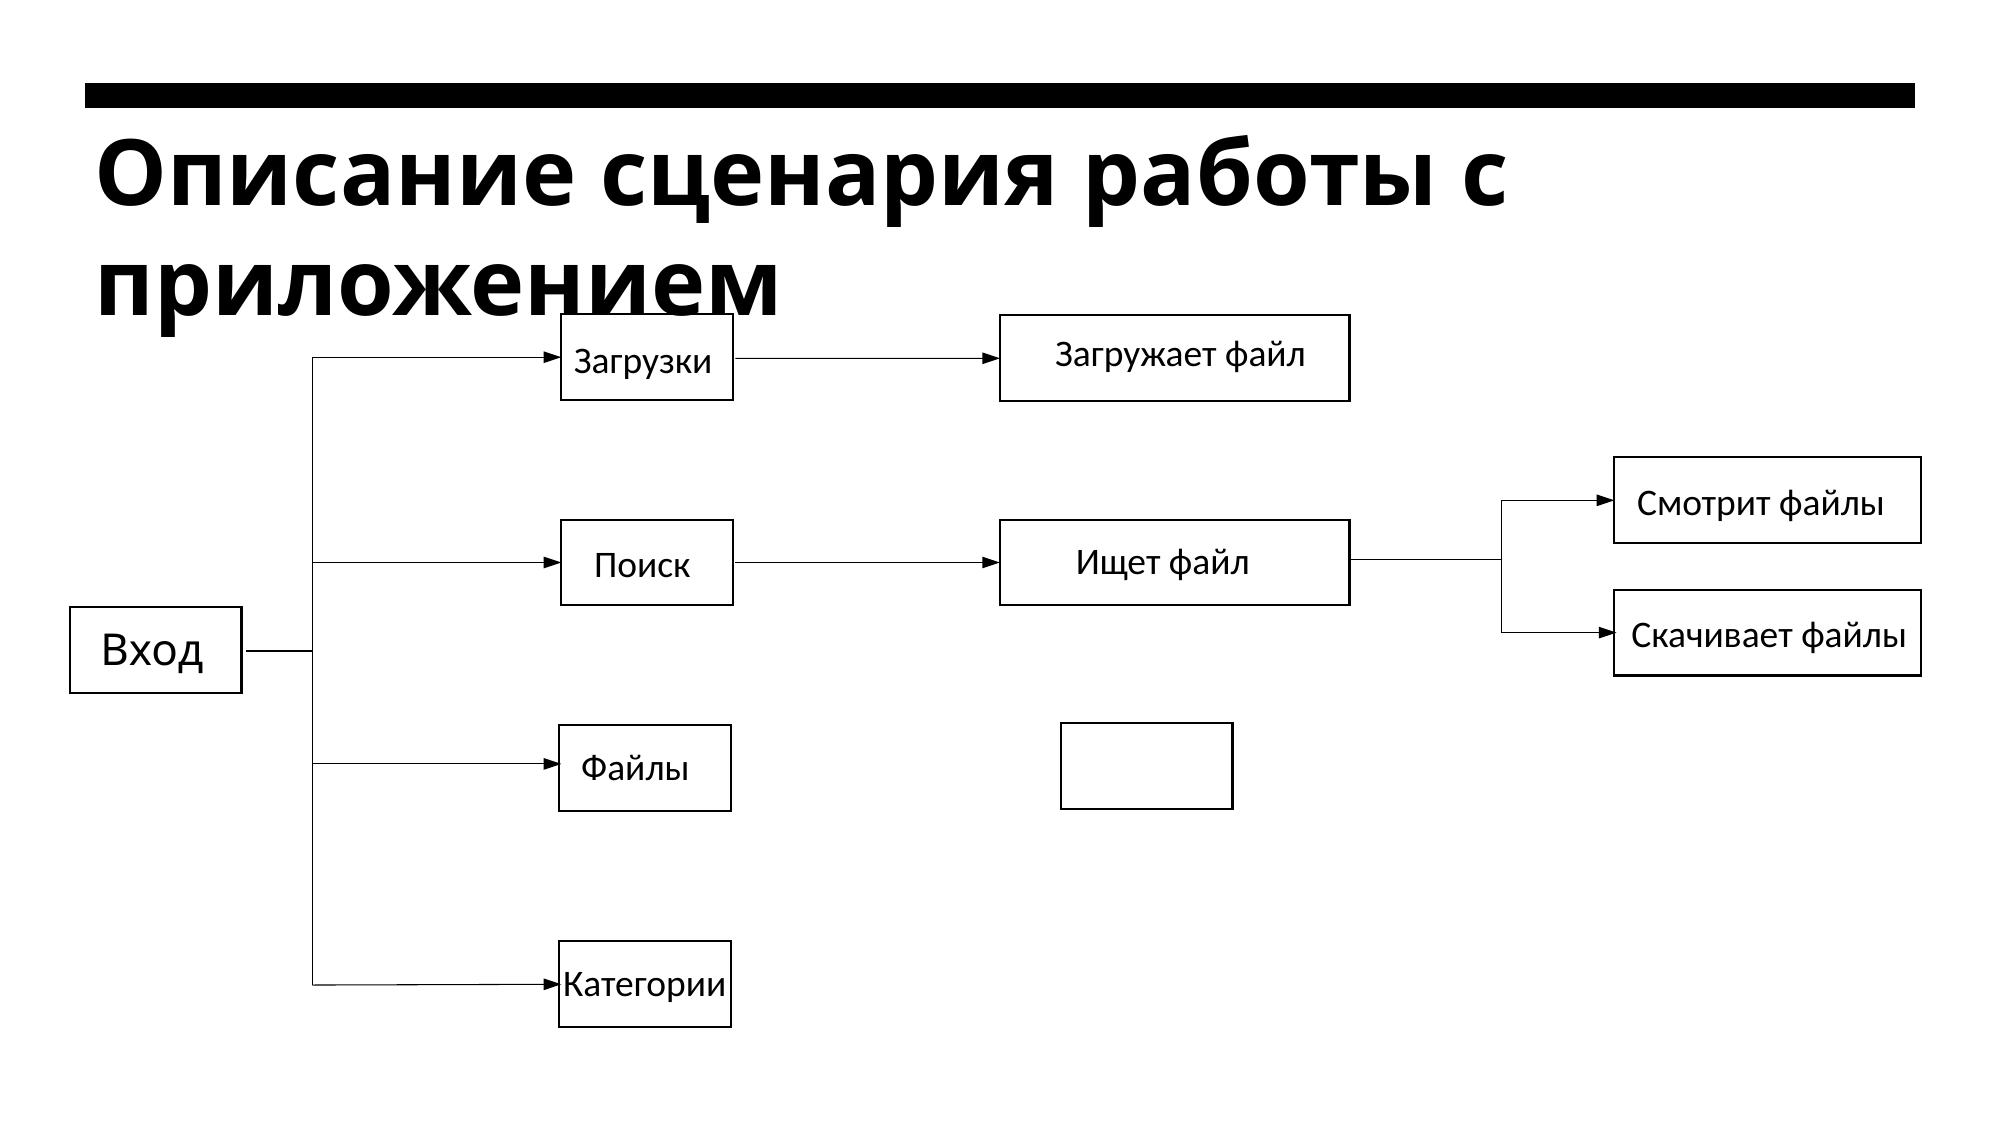

# Описание сценария работы с приложением
Загружает файл
Загрузки
Смотрит файлы
Ищет файл
Поиск
Скачивает файлы
Вход
Файлы
Категории